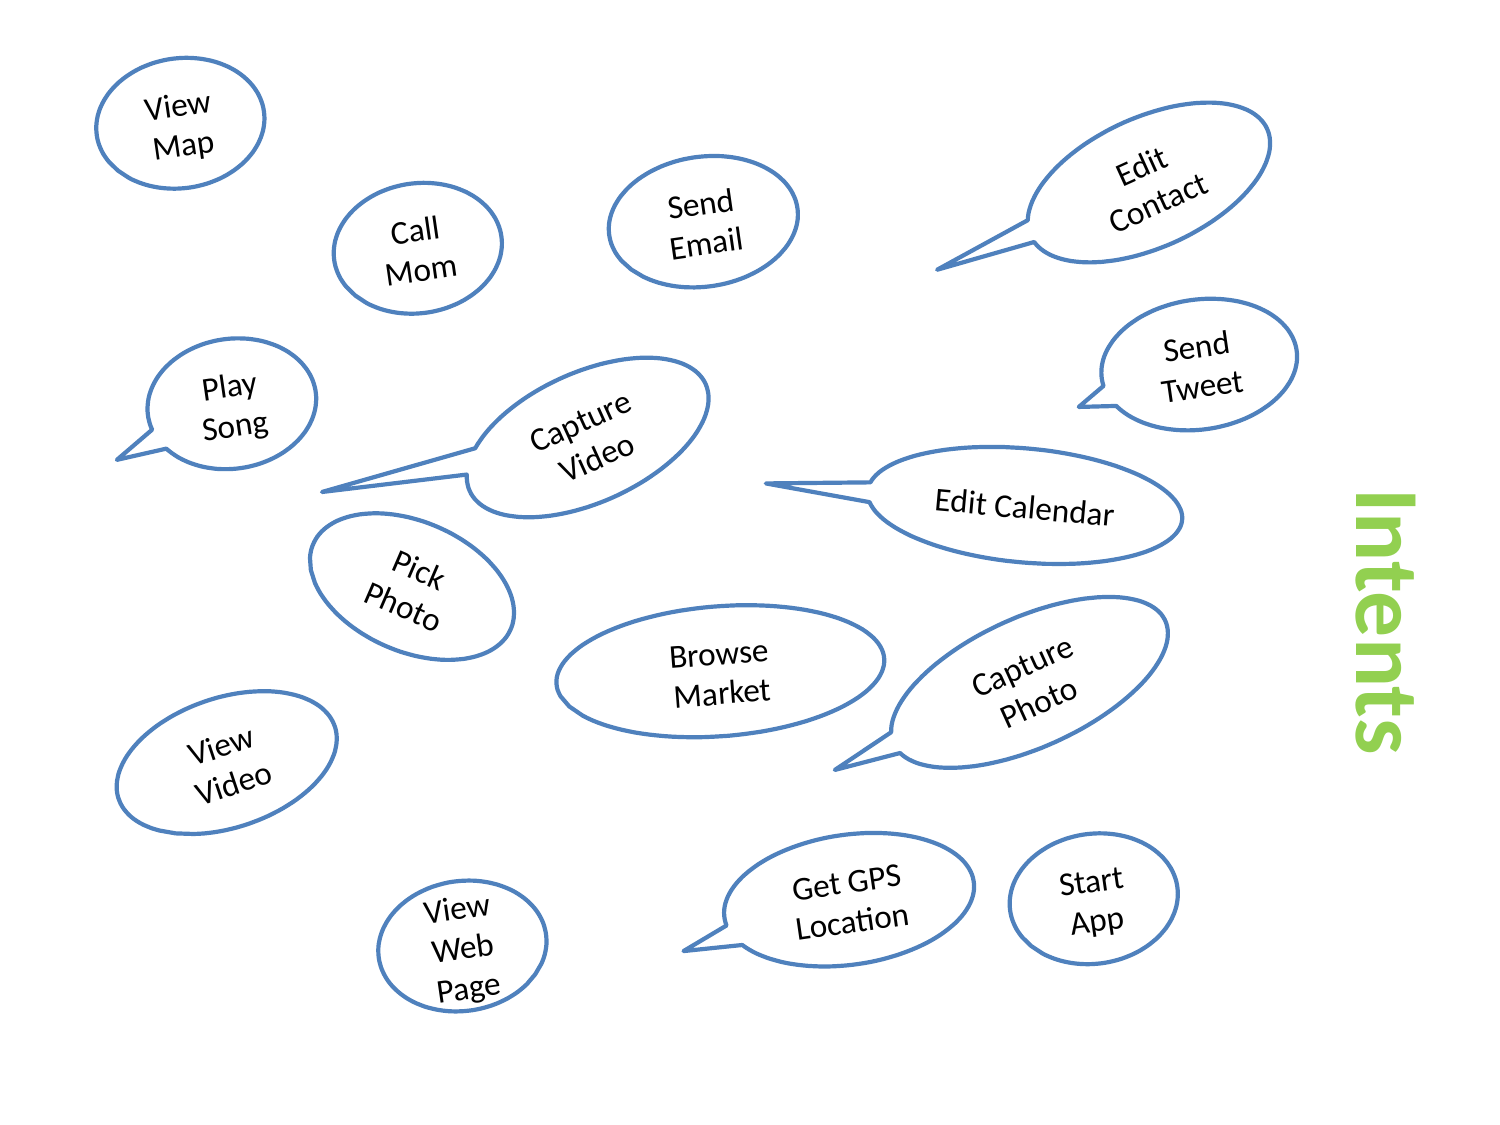

View Map
Edit Contact
Send Email
Call Mom
Send Tweet
Play Song
Capture Video
Edit Calendar
Pick Photo
# Intents
Browse Market
Capture Photo
View Video
Start App
Get GPS Location
View Web Page